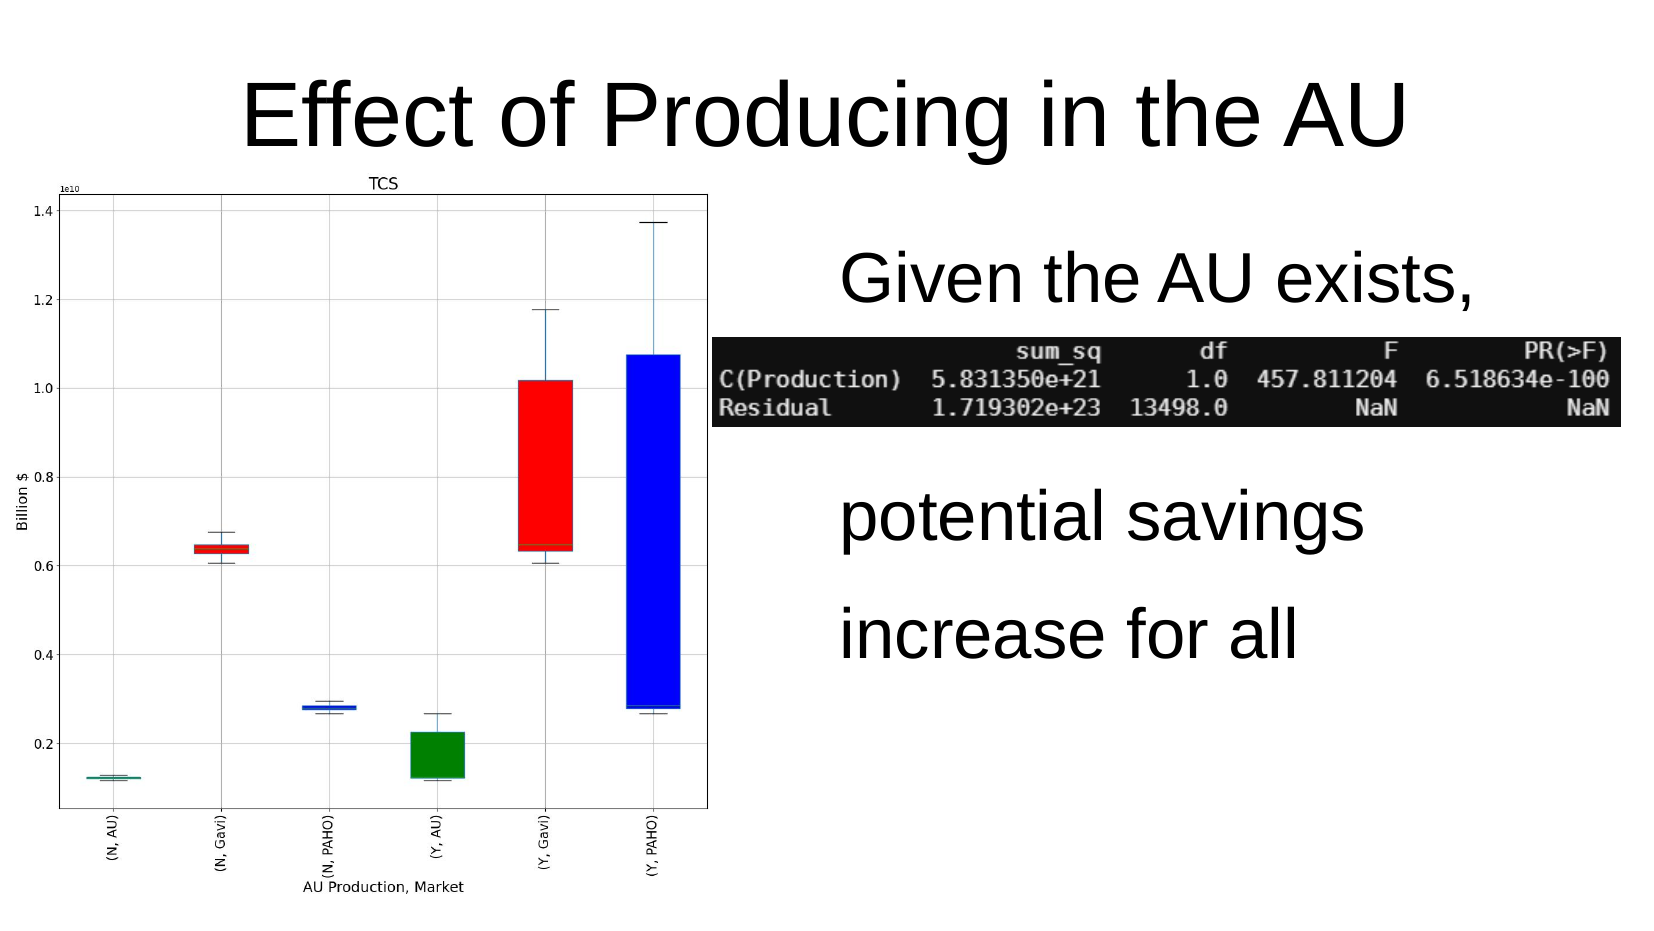

# Effect of Producing in the AU
Given the AU exists,
potential savings
increase for all